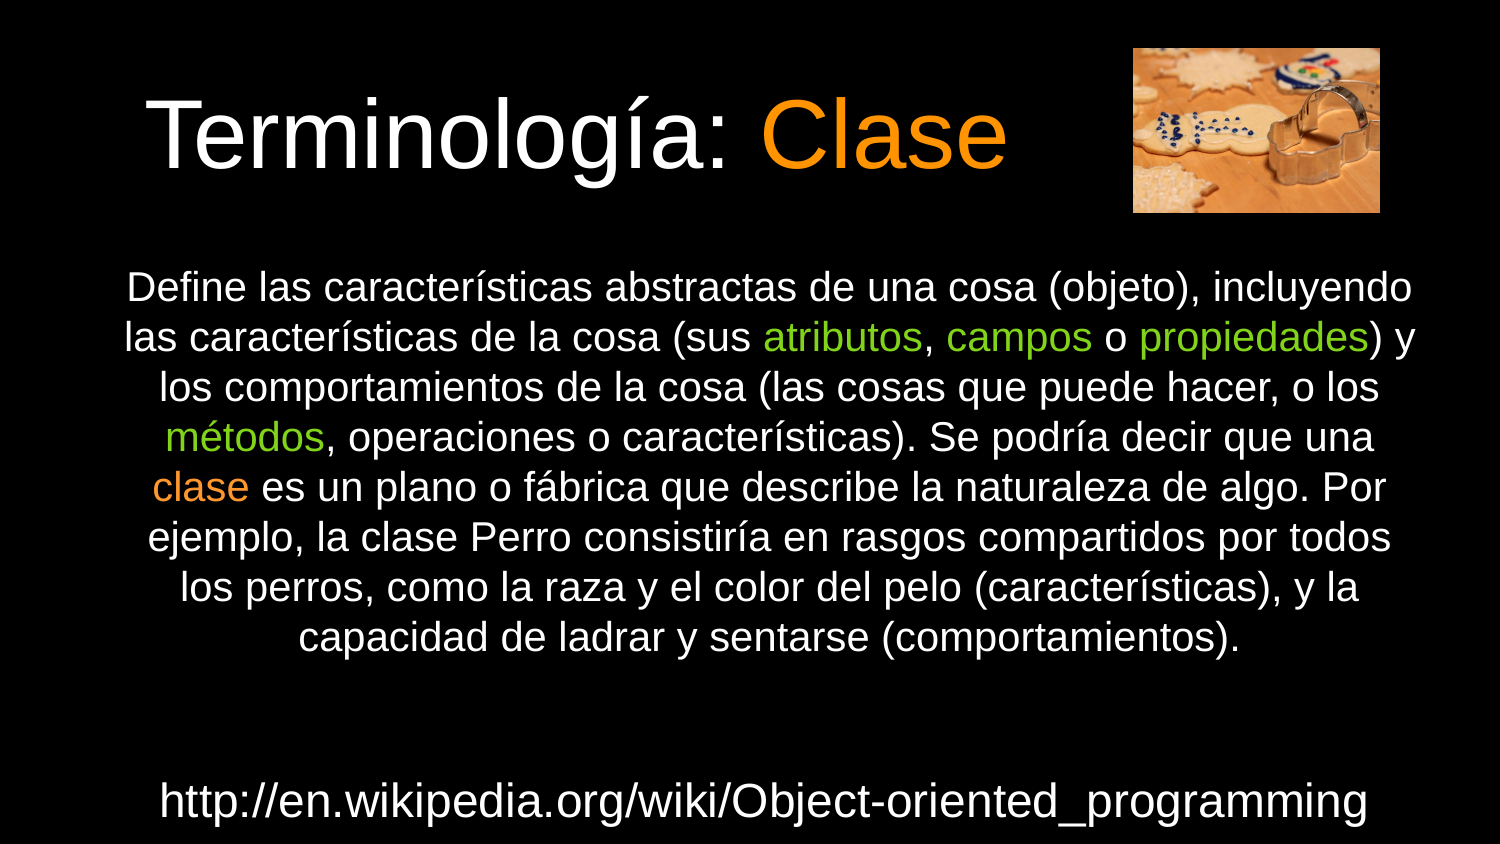

# Terminología: Clase
Define las características abstractas de una cosa (objeto), incluyendo las características de la cosa (sus atributos, campos o propiedades) y los comportamientos de la cosa (las cosas que puede hacer, o los métodos, operaciones o características). Se podría decir que una clase es un plano o fábrica que describe la naturaleza de algo. Por ejemplo, la clase Perro consistiría en rasgos compartidos por todos los perros, como la raza y el color del pelo (características), y la capacidad de ladrar y sentarse (comportamientos).
http://en.wikipedia.org/wiki/Object-oriented_programming